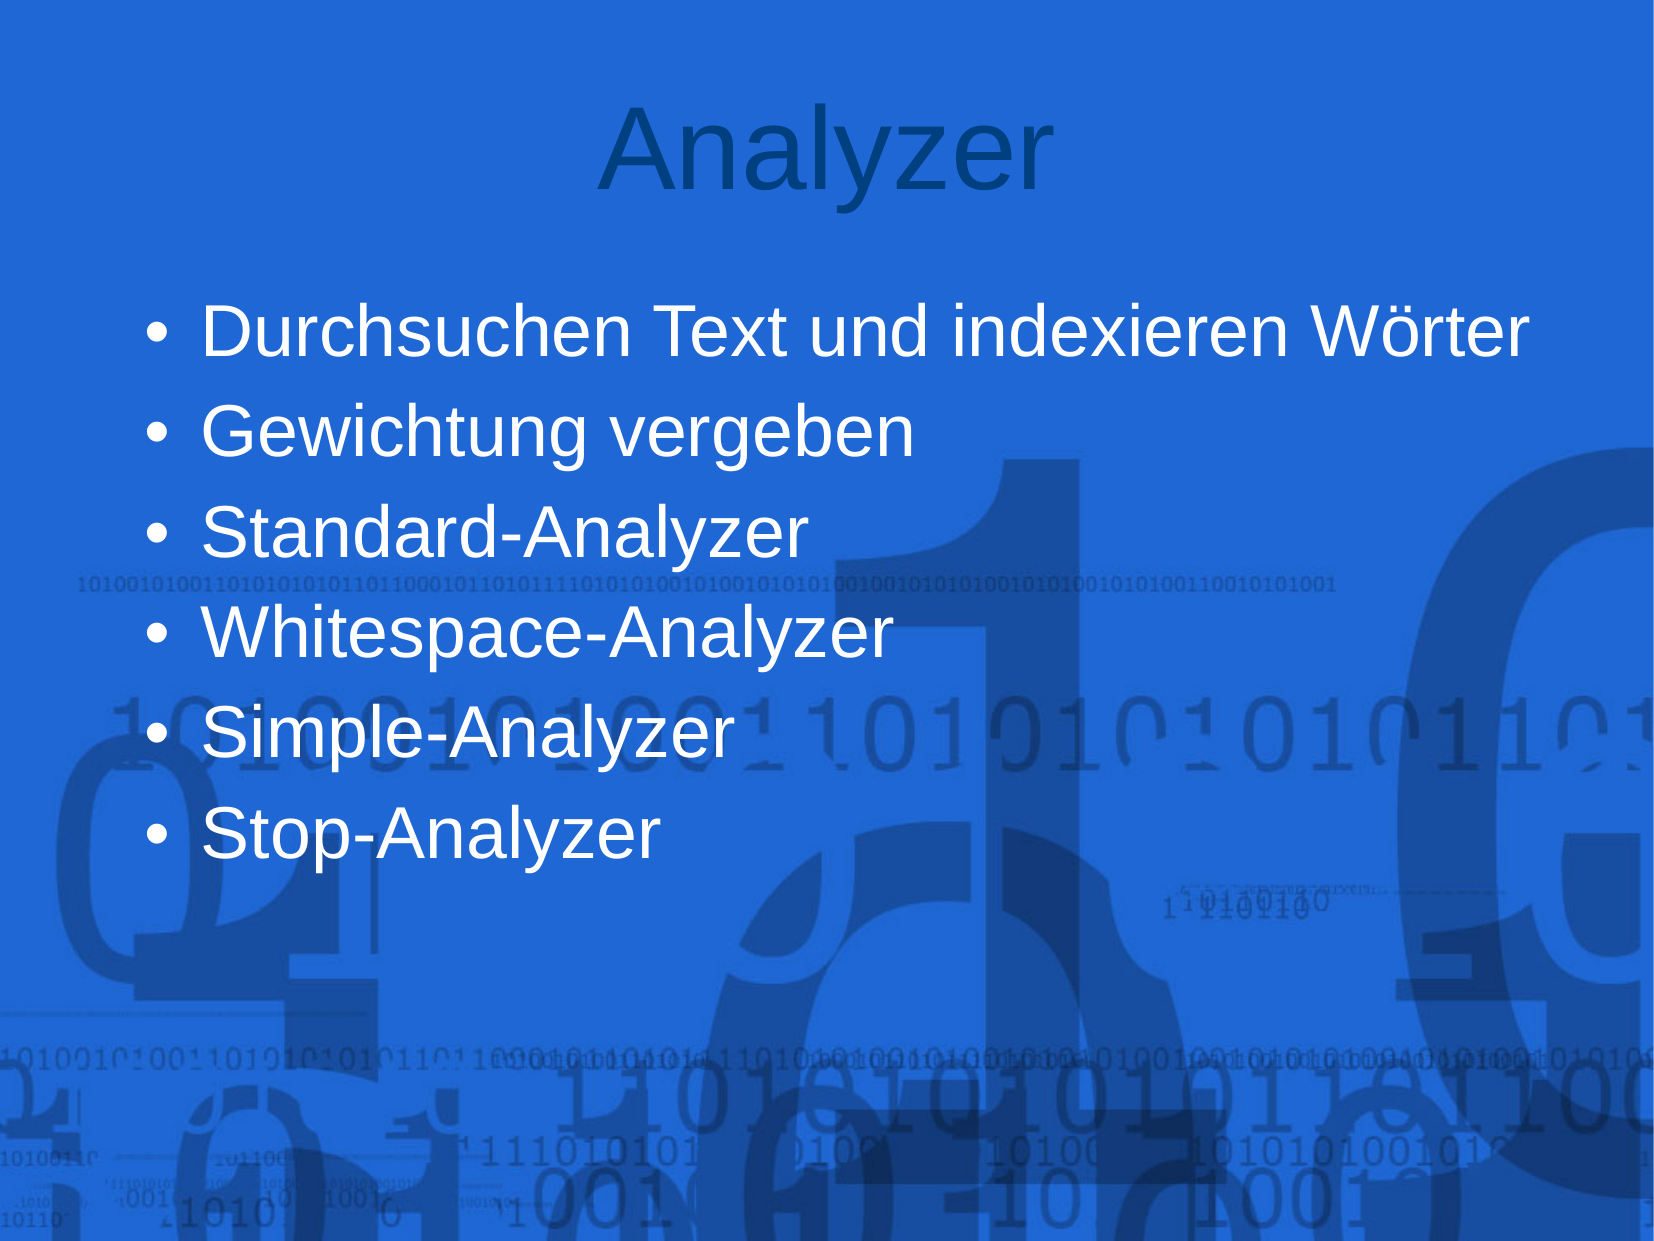

# Analyzer
Durchsuchen Text und indexieren Wörter
Gewichtung vergeben
Standard-Analyzer
Whitespace-Analyzer
Simple-Analyzer
Stop-Analyzer